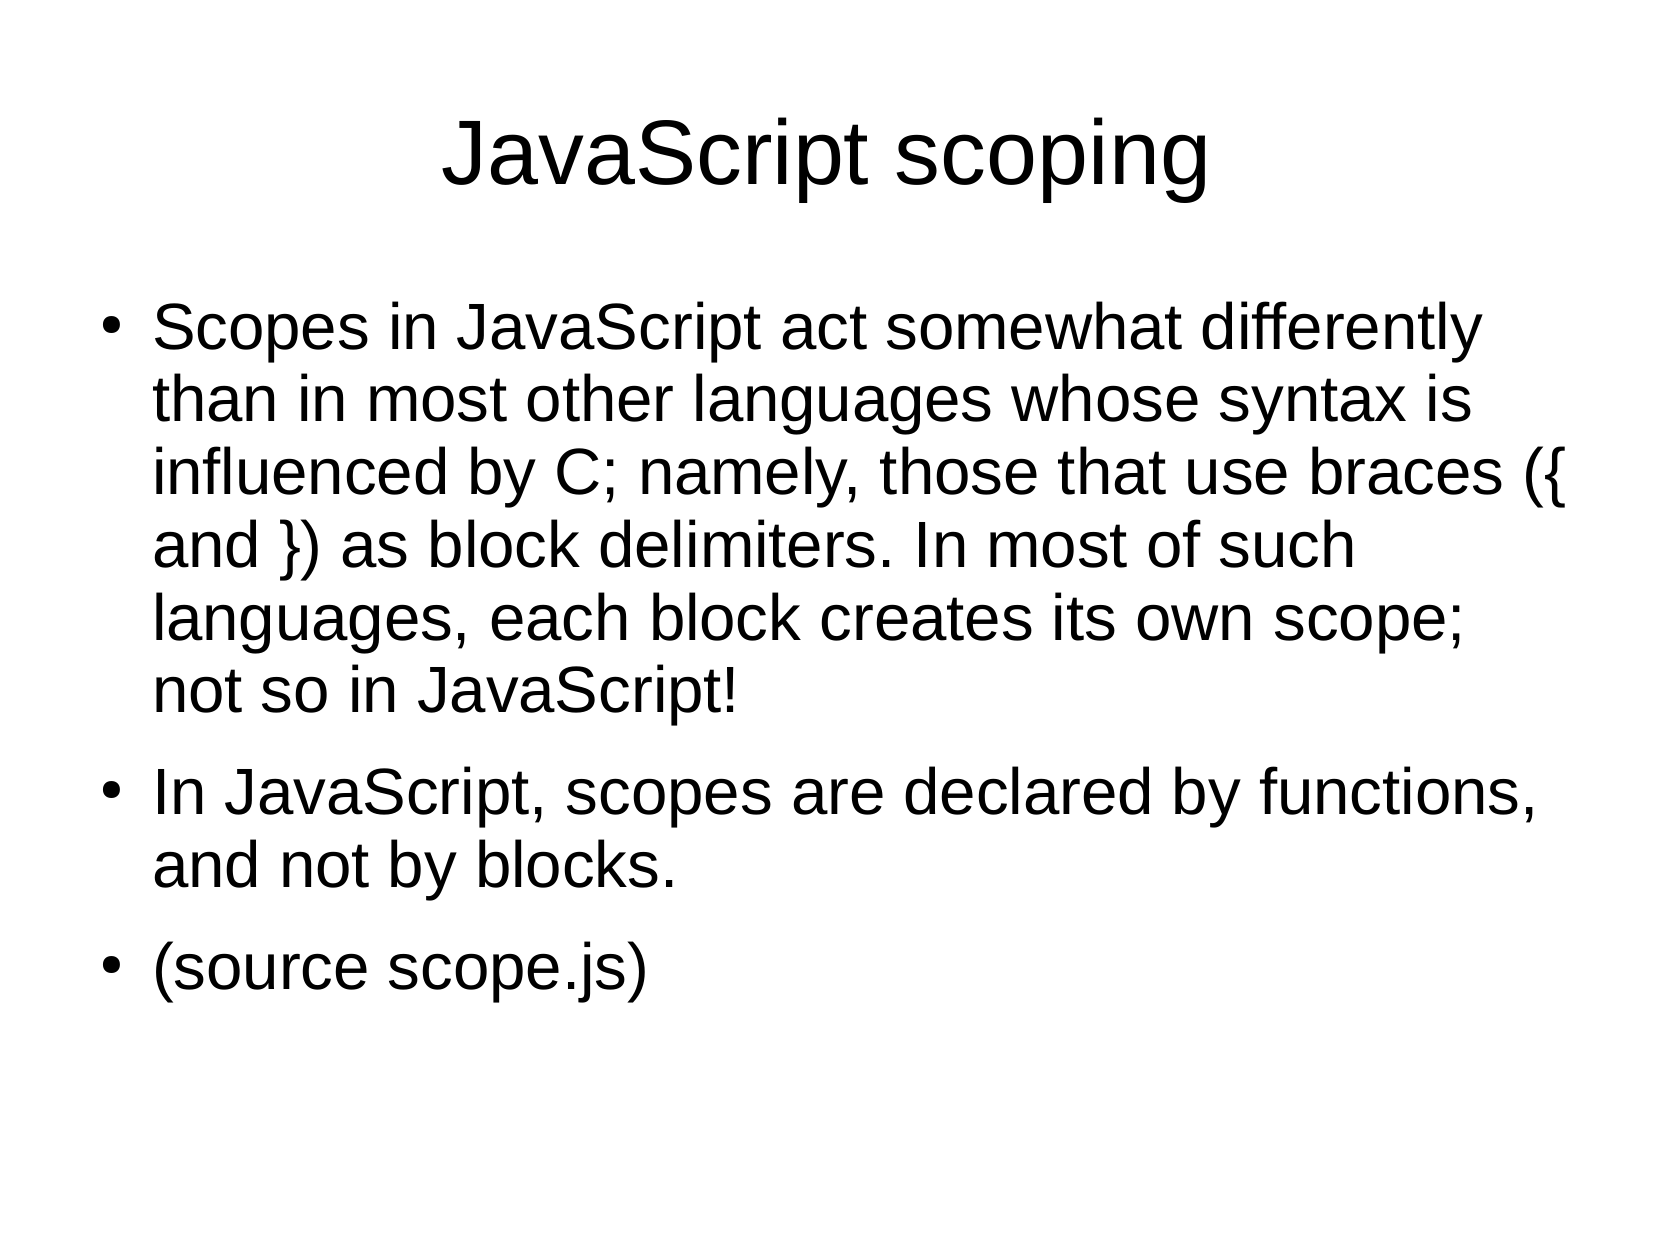

# JavaScript scoping
Scopes in JavaScript act somewhat differently than in most other languages whose syntax is influenced by C; namely, those that use braces ({ and }) as block delimiters. In most of such languages, each block creates its own scope; not so in JavaScript!
In JavaScript, scopes are declared by functions, and not by blocks.
(source scope.js)